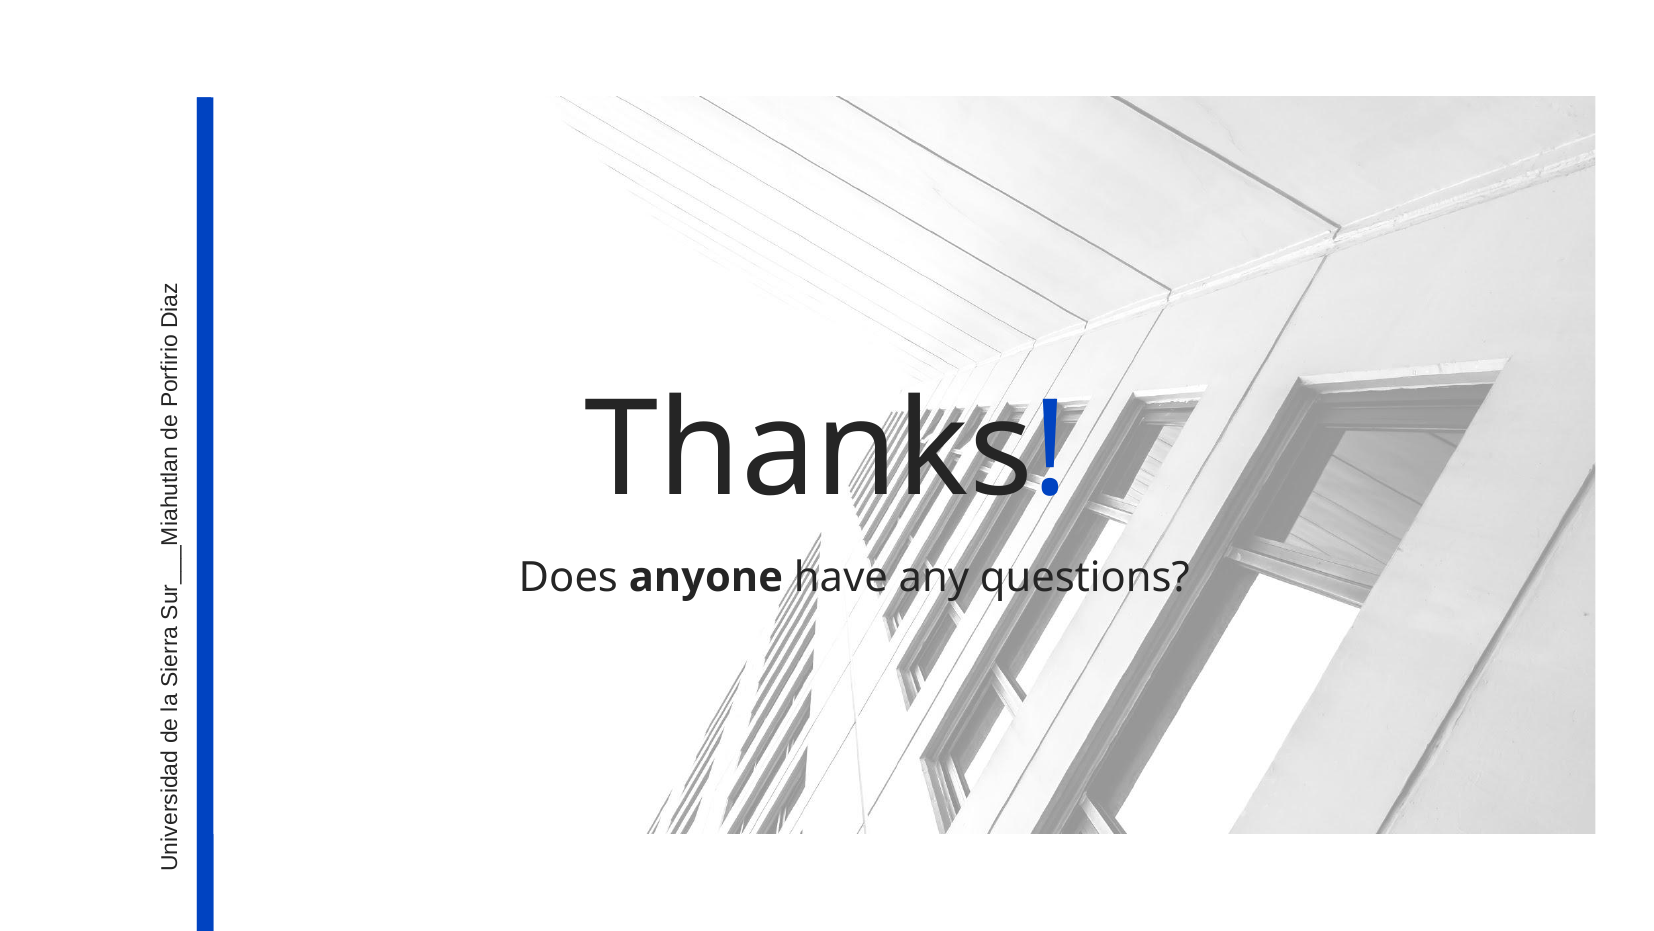

# Thanks!
Universidad de la Sierra Sur___Miahutlan de Porfirio Diaz
Does anyone have any questions?